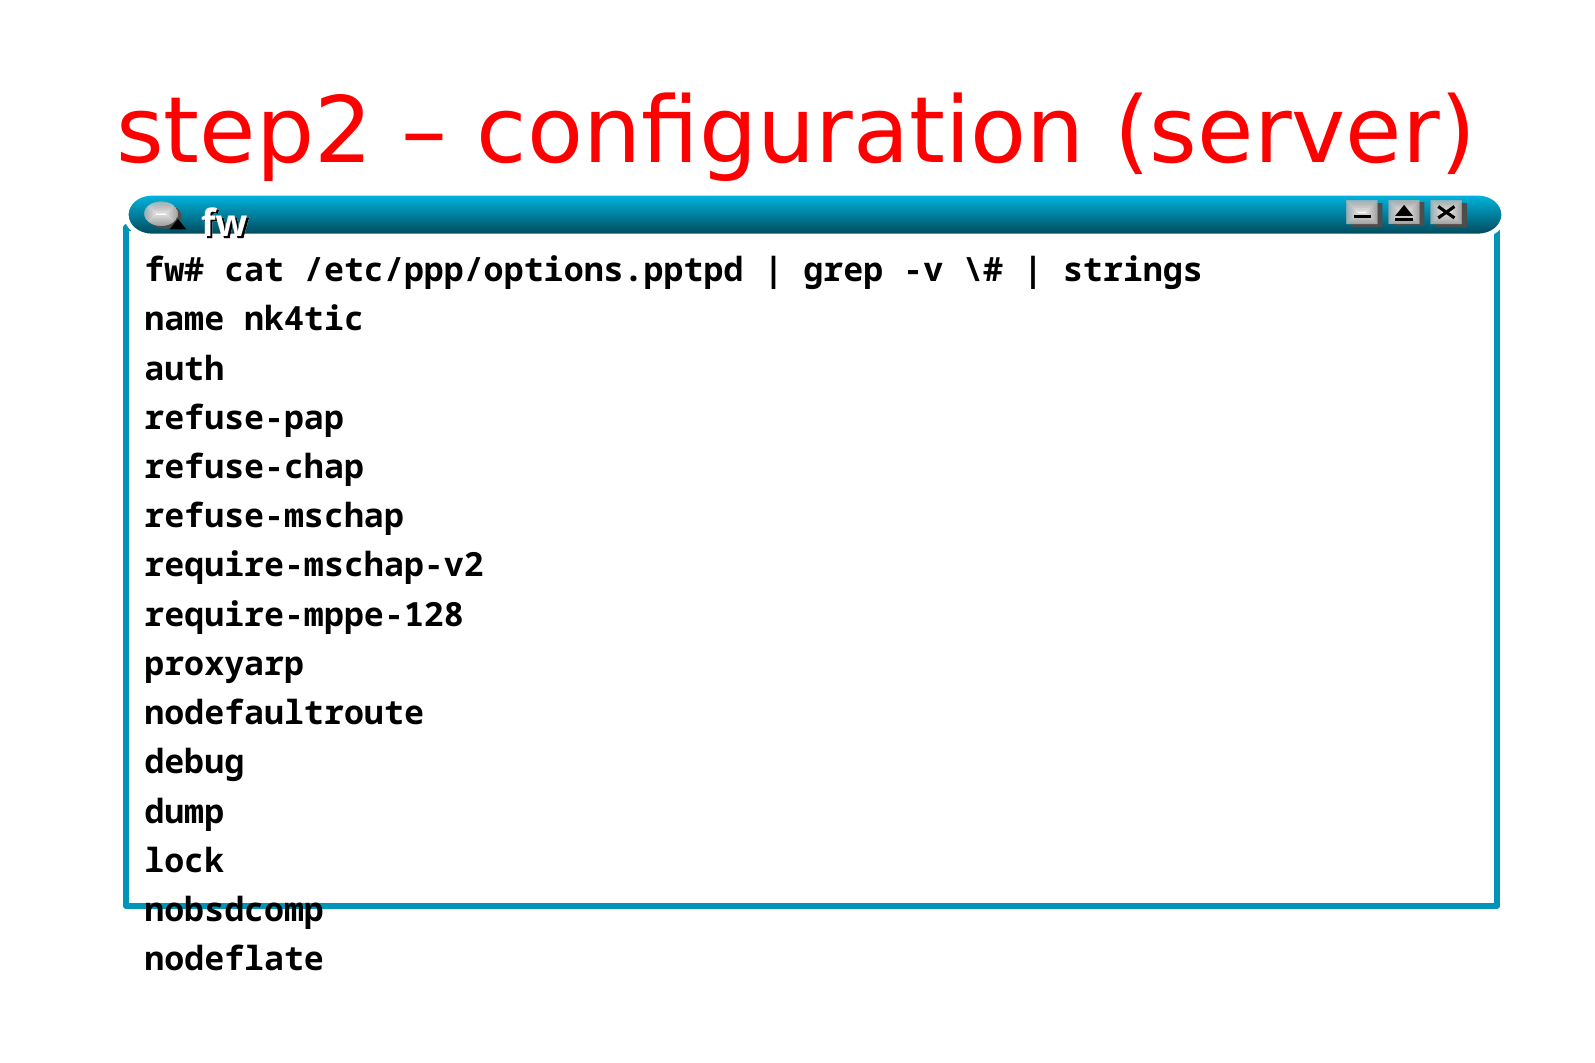

# step2 – configuration (server)
fw
 fw# cat /etc/ppp/options.pptpd | grep -v \# | strings
 name nk4tic
 auth
 refuse-pap
 refuse-chap
 refuse-mschap
 require-mschap-v2
 require-mppe-128
 proxyarp
 nodefaultroute
 debug
 dump
 lock
 nobsdcomp
 nodeflate